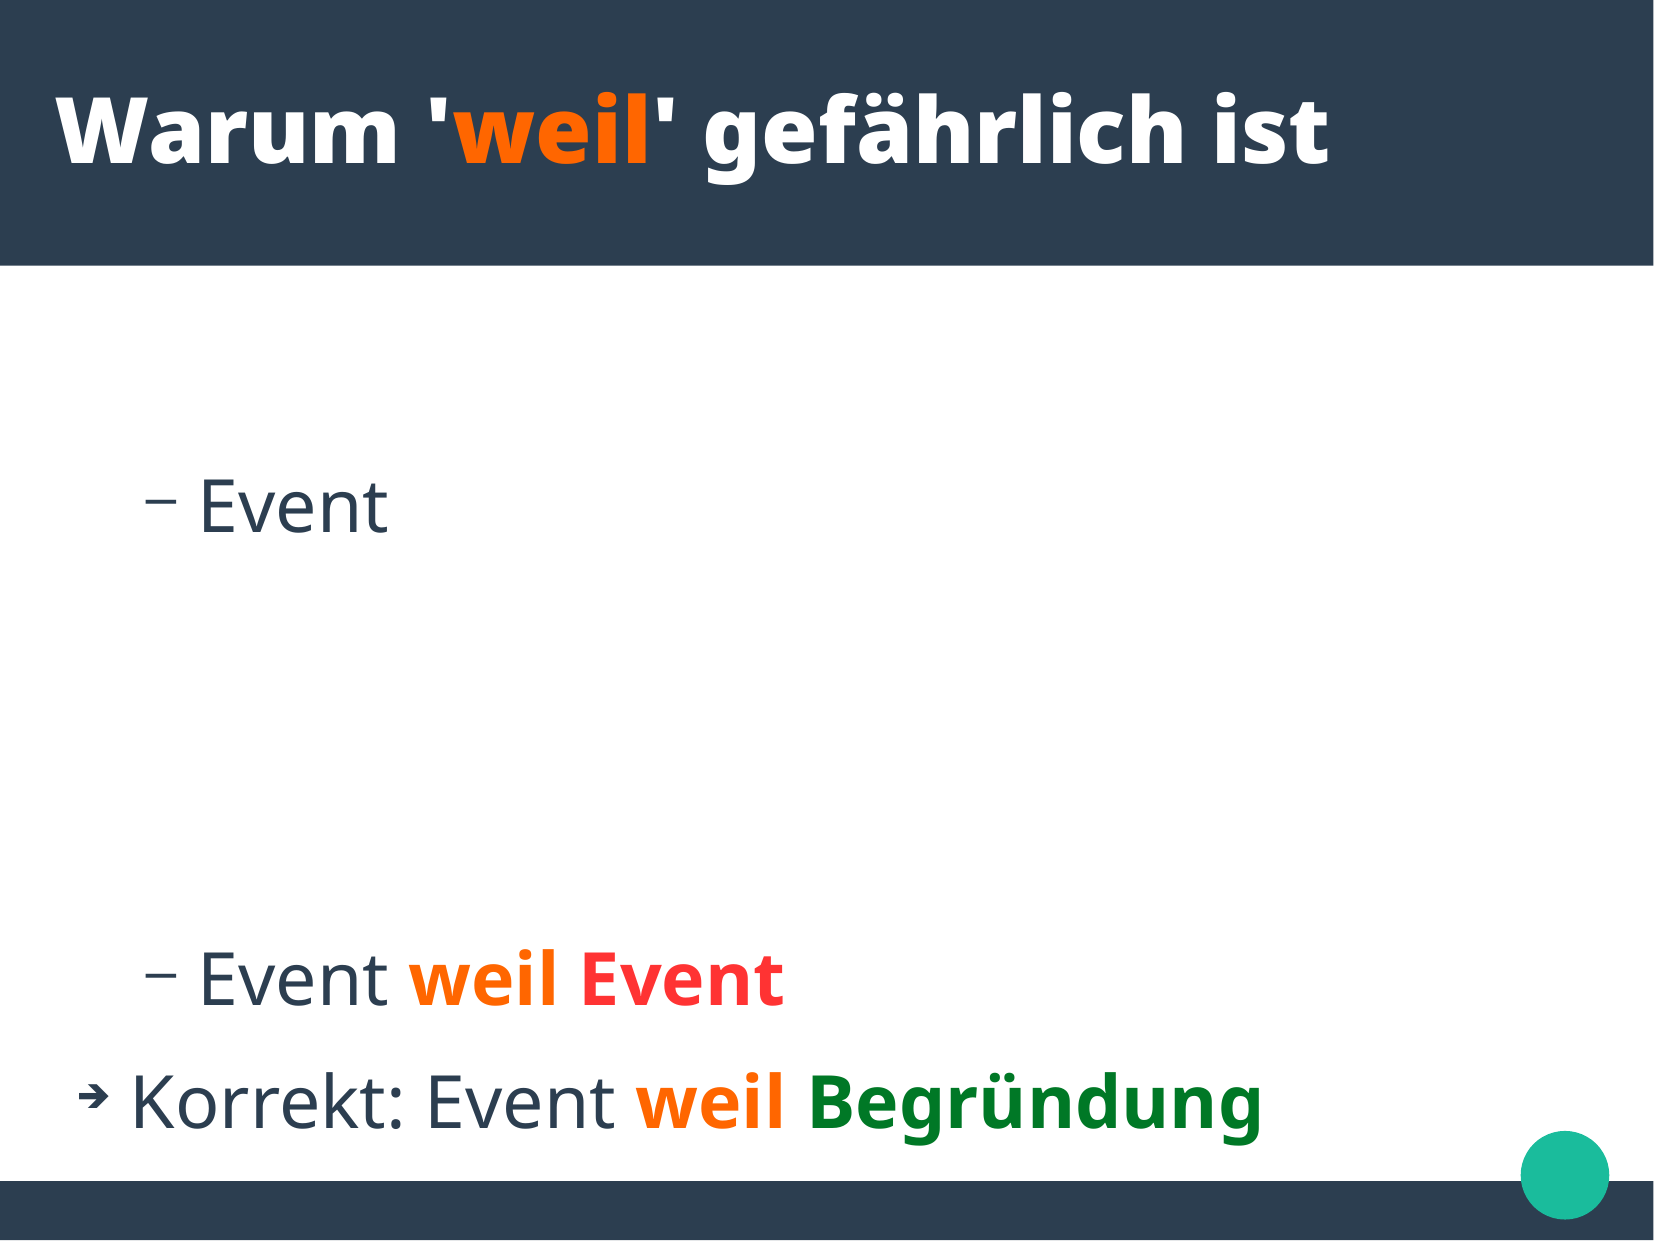

Warum 'weil' gefährlich ist
# Event
Event weil Event
 Korrekt: Event weil Begründung